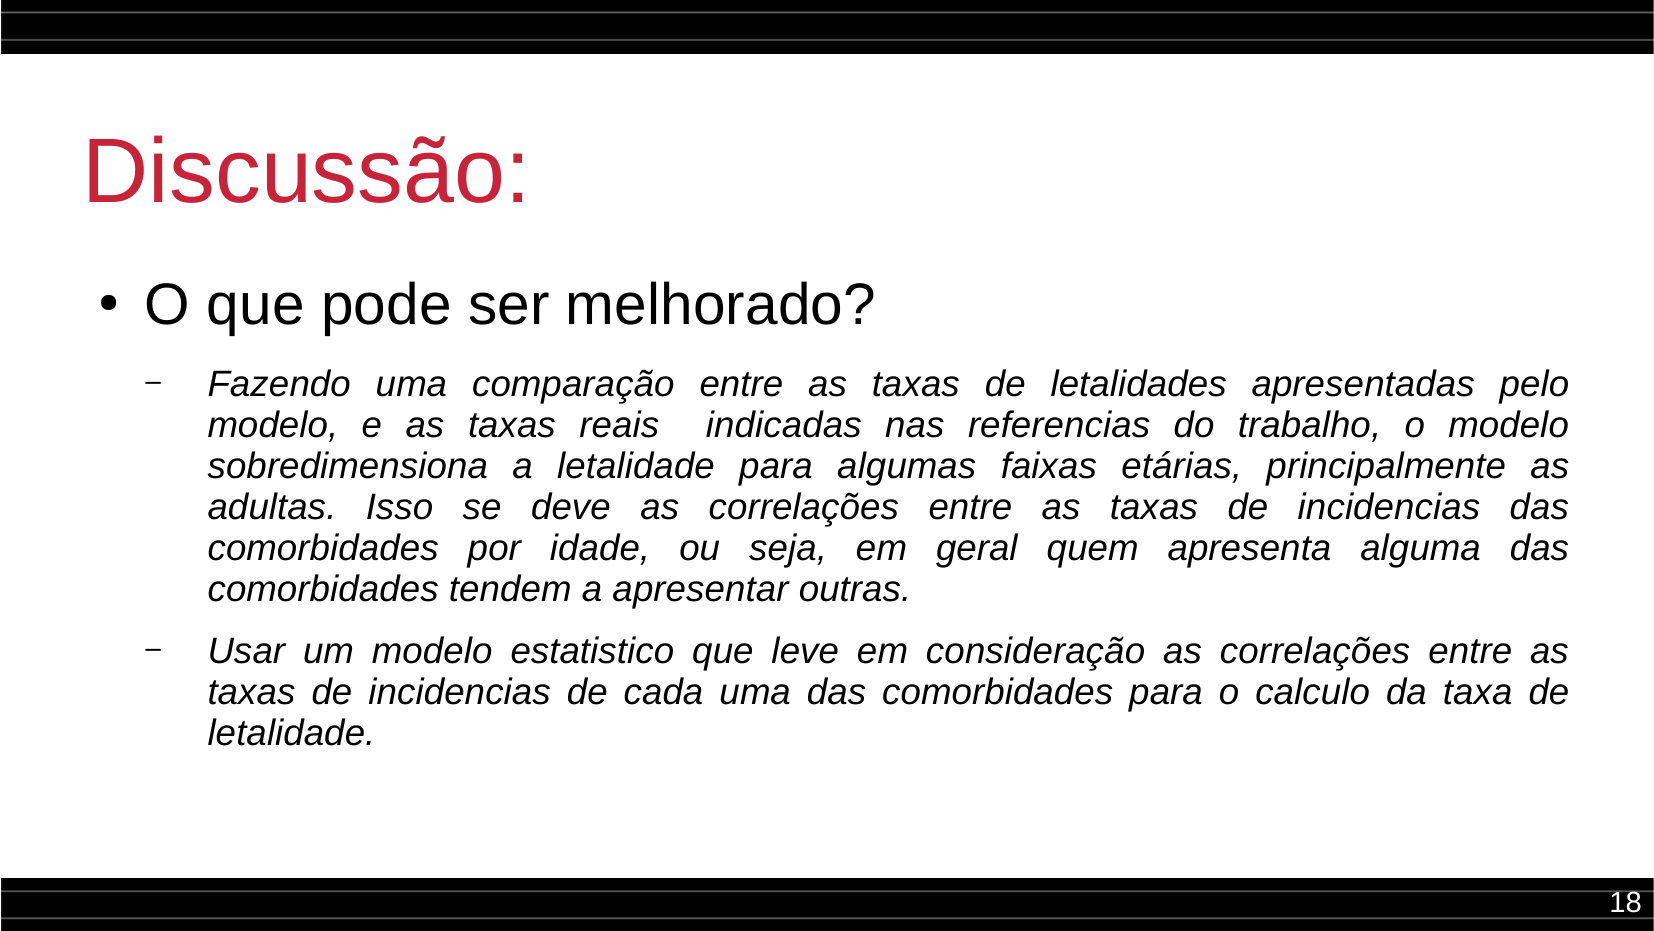

# Discussão:
O que pode ser melhorado?
Fazendo uma comparação entre as taxas de letalidades apresentadas pelo modelo, e as taxas reais indicadas nas referencias do trabalho, o modelo sobredimensiona a letalidade para algumas faixas etárias, principalmente as adultas. Isso se deve as correlações entre as taxas de incidencias das comorbidades por idade, ou seja, em geral quem apresenta alguma das comorbidades tendem a apresentar outras.
Usar um modelo estatistico que leve em consideração as correlações entre as taxas de incidencias de cada uma das comorbidades para o calculo da taxa de letalidade.